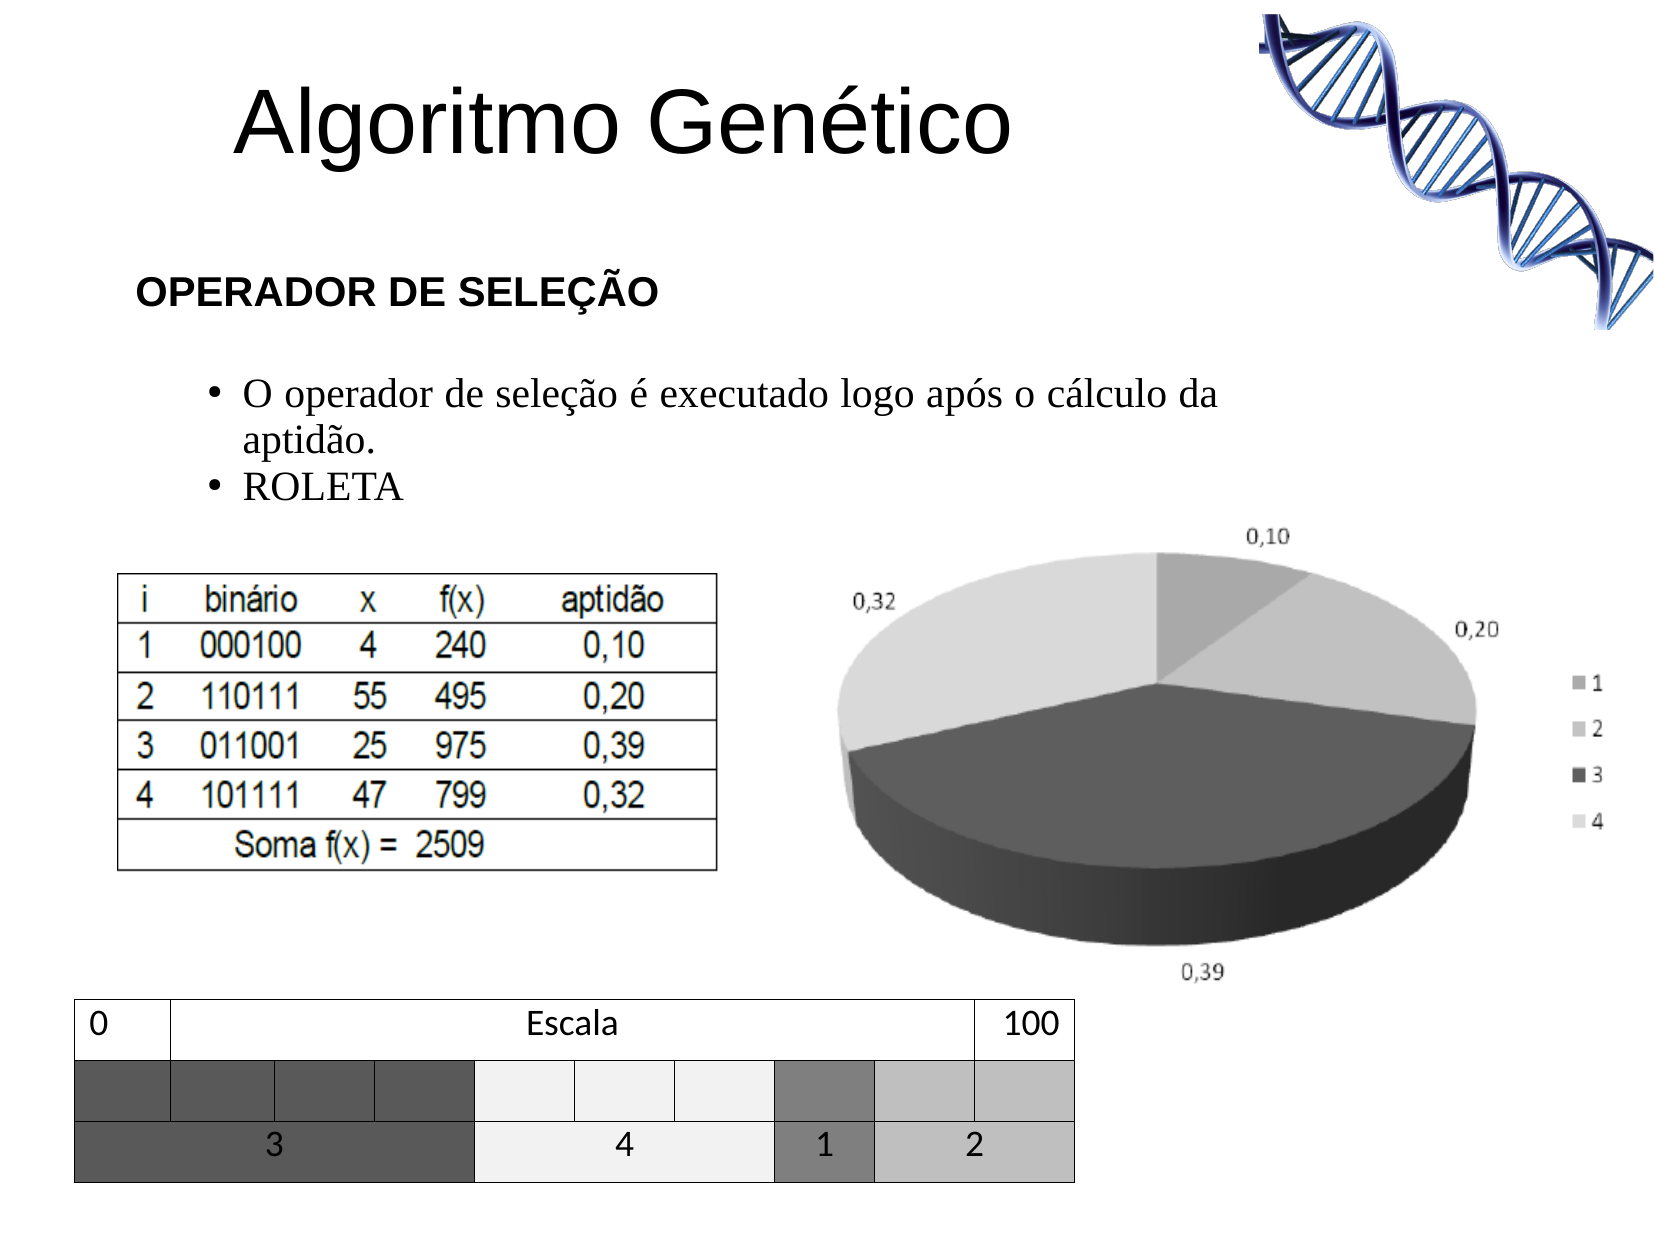

# Algoritmo Genético
OPERADOR DE SELEÇÃO
O operador de seleção é executado logo após o cálculo da aptidão.
ROLETA
| 0 | Escala | | | | | | | | 100 |
| --- | --- | --- | --- | --- | --- | --- | --- | --- | --- |
| | | | | | | | | | |
| 3 | | | | 4 | | | 1 | 2 | |